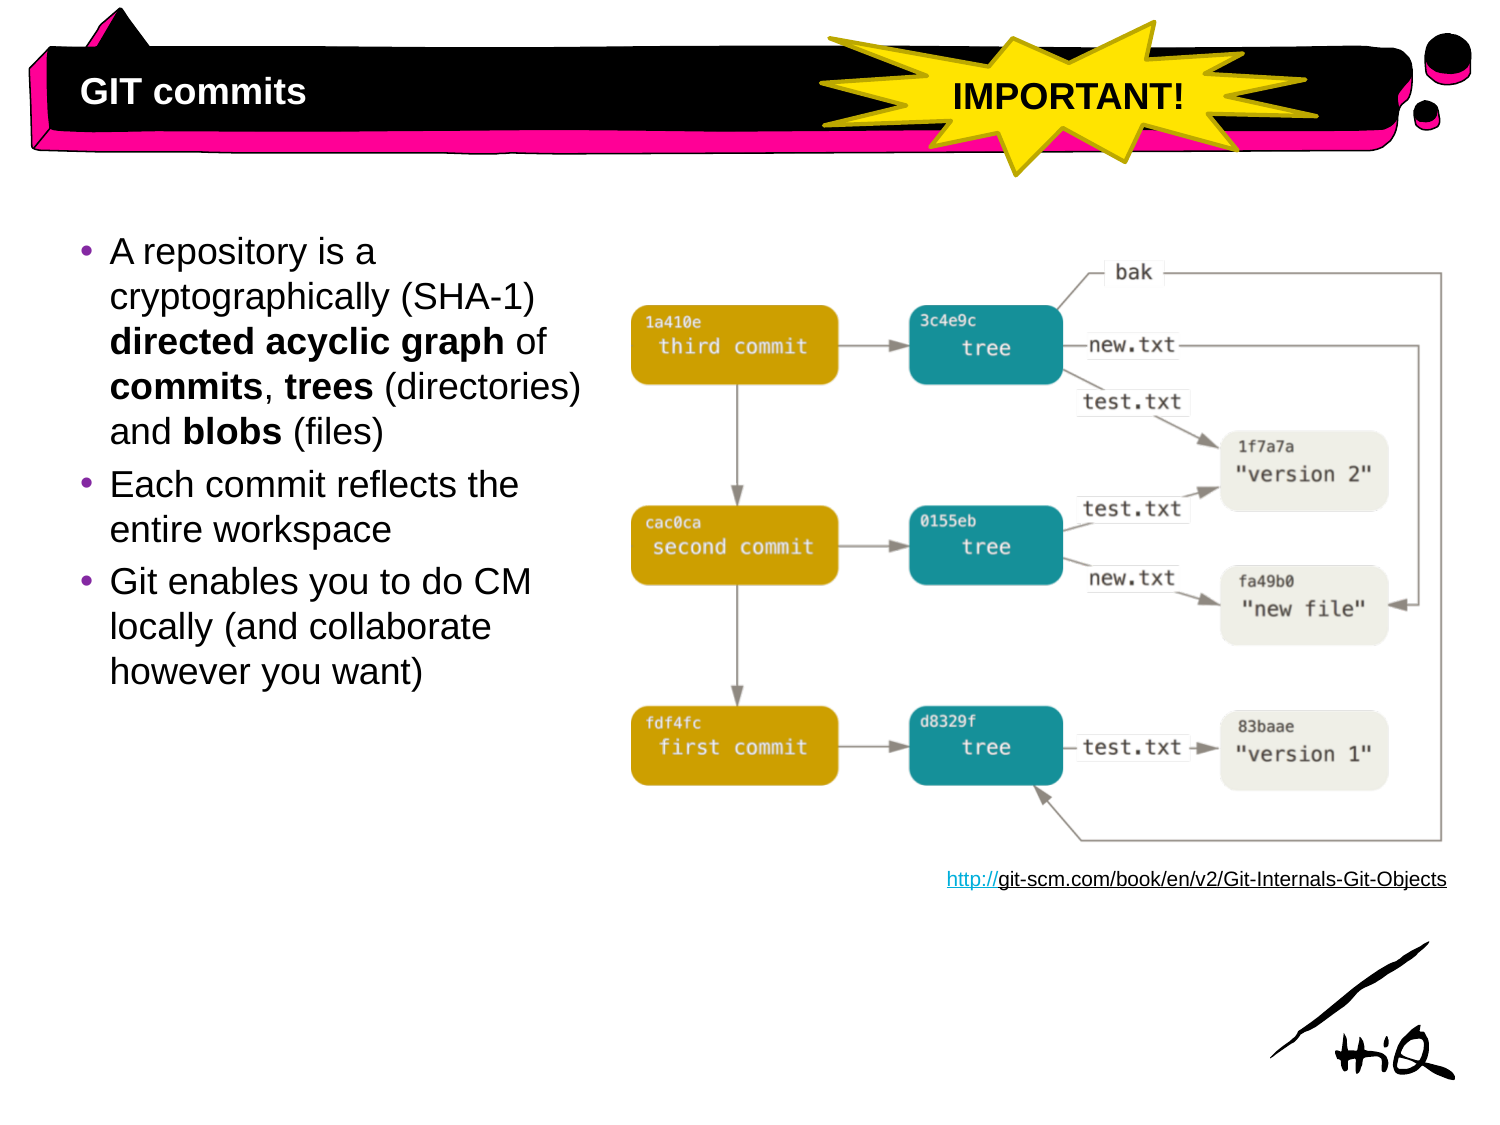

IMPORTANT!
# GIT commits
A repository is a cryptographically (SHA-1) directed acyclic graph of commits, trees (directories) and blobs (files)
Each commit reflects the entire workspace
Git enables you to do CM locally (and collaborate however you want)
http://git-scm.com/book/en/v2/Git-Internals-Git-Objects